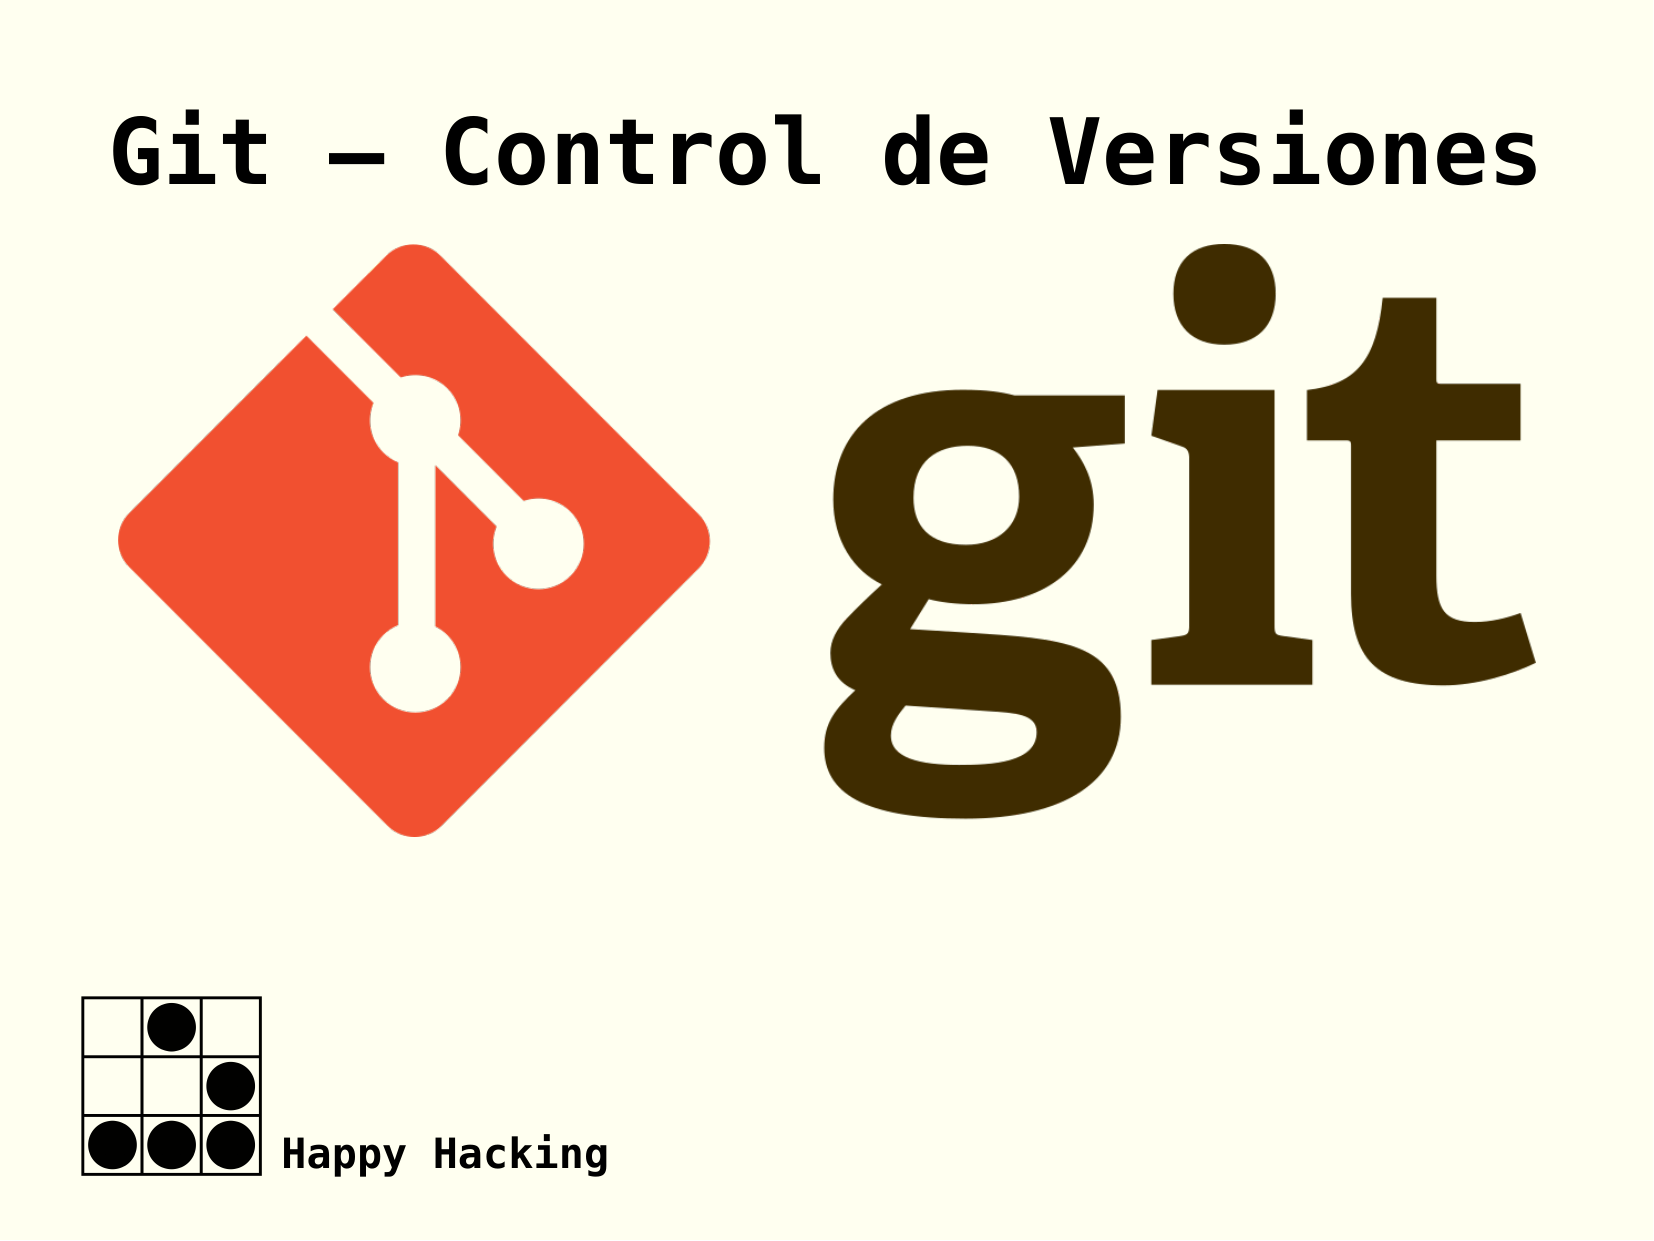

# Git – Control de Versiones
Happy Hacking